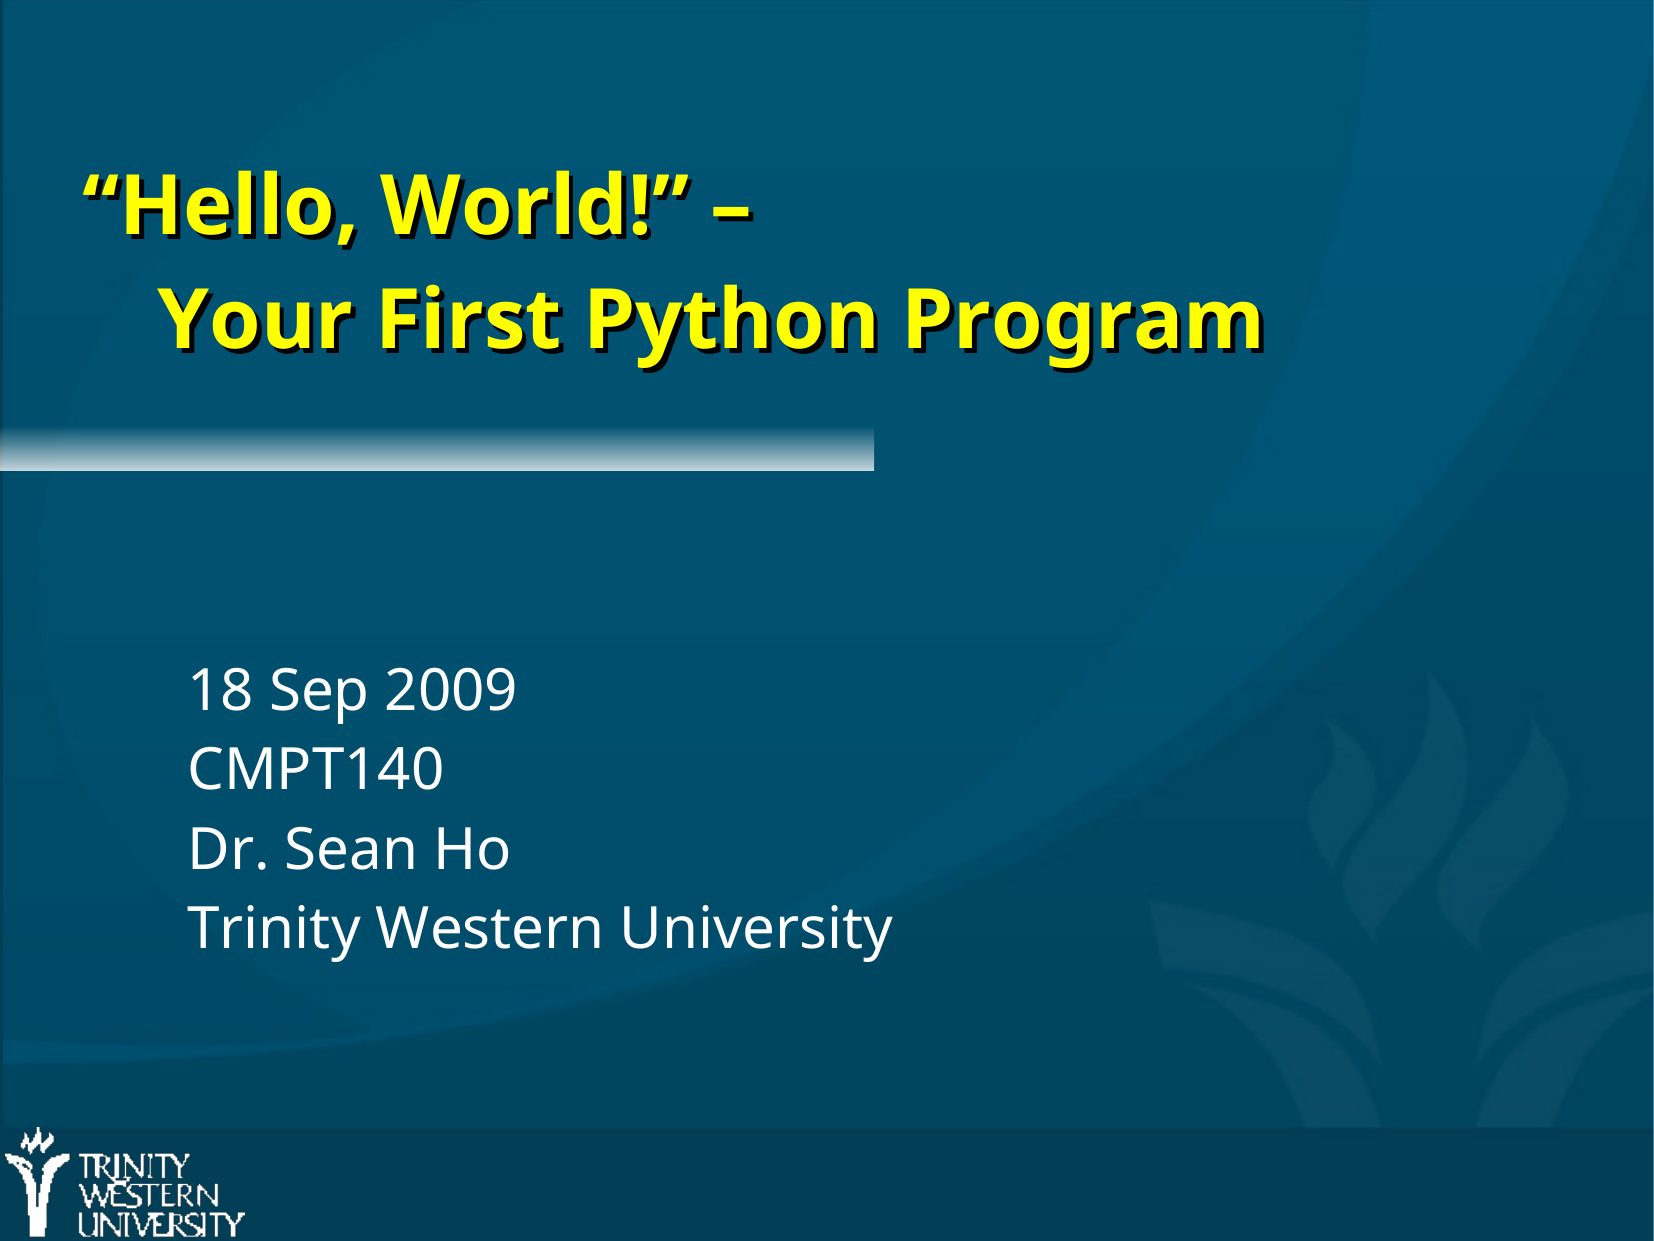

# “Hello, World!” – Your First Python Program
18 Sep 2009
CMPT140
Dr. Sean Ho
Trinity Western University